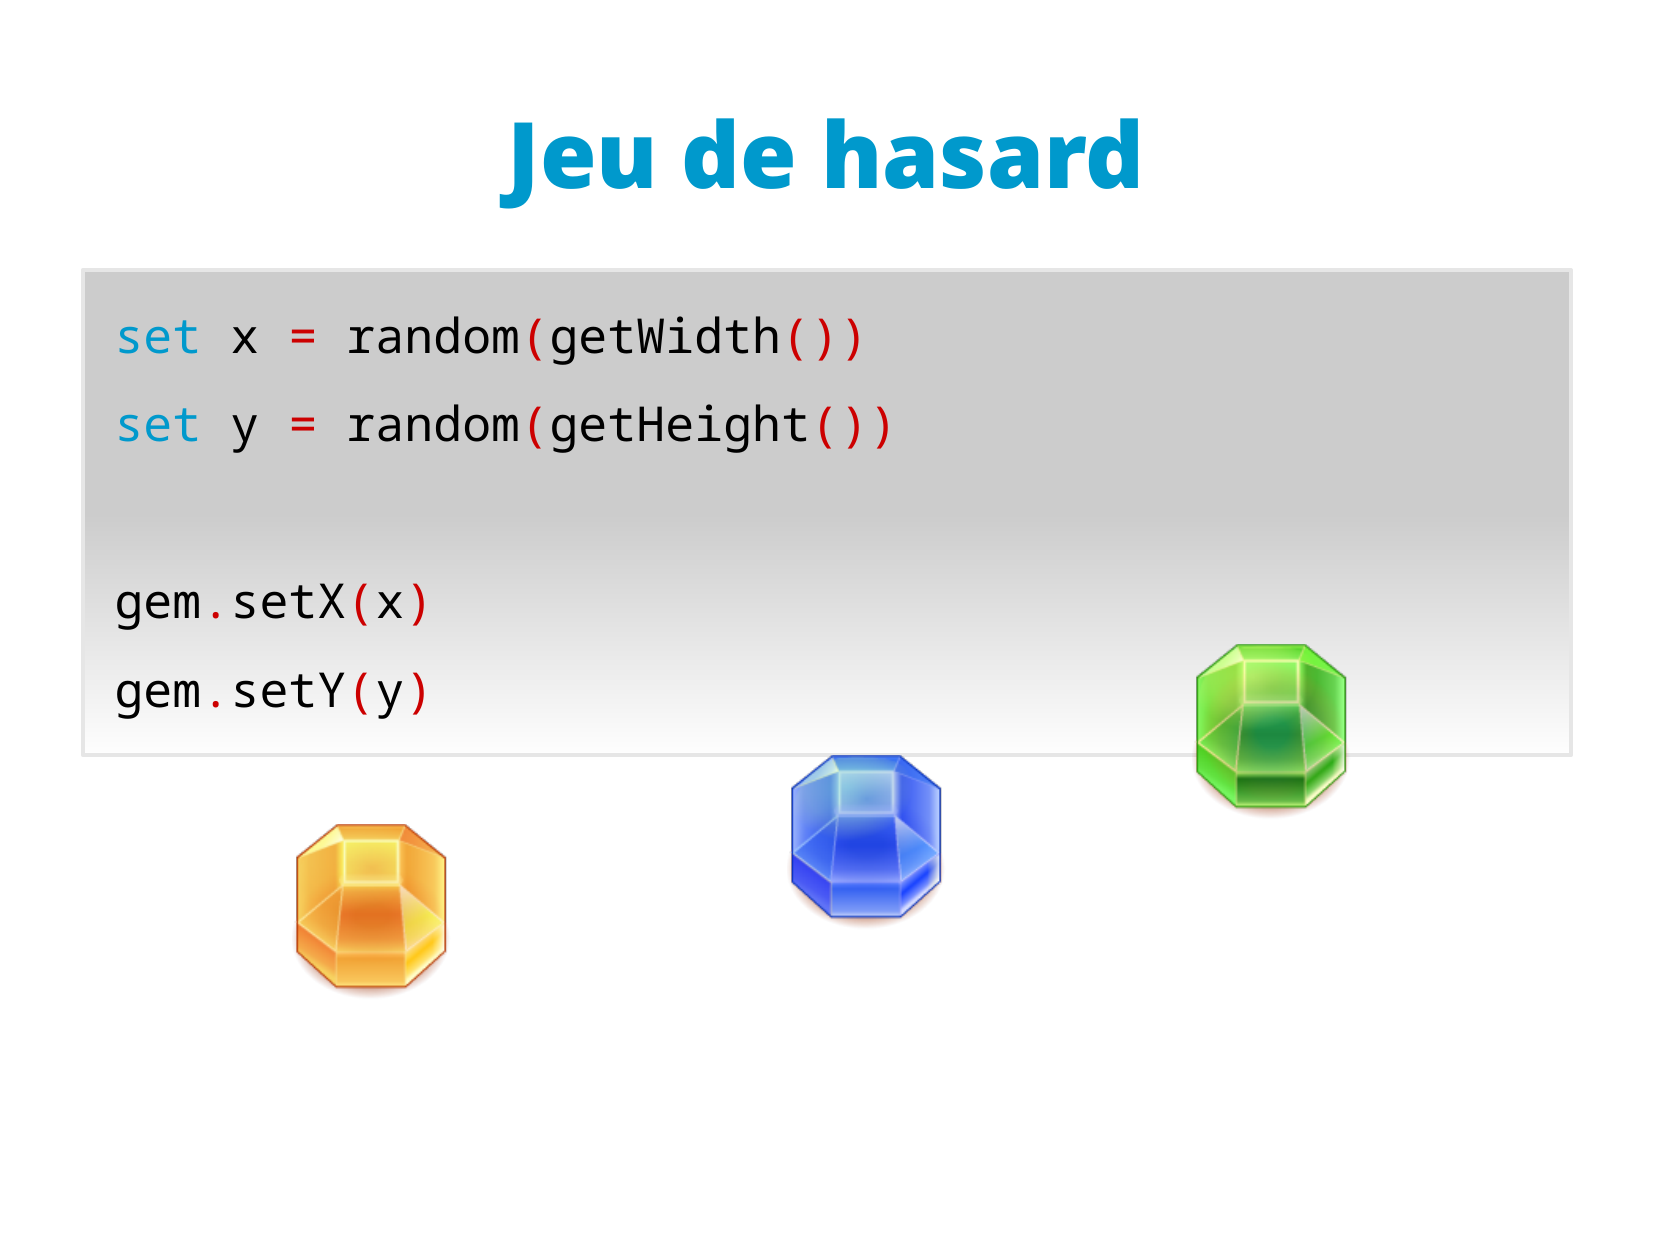

# Jeu de hasard
set x = random(getWidth())
set y = random(getHeight())
gem.setX(x)
gem.setY(y)